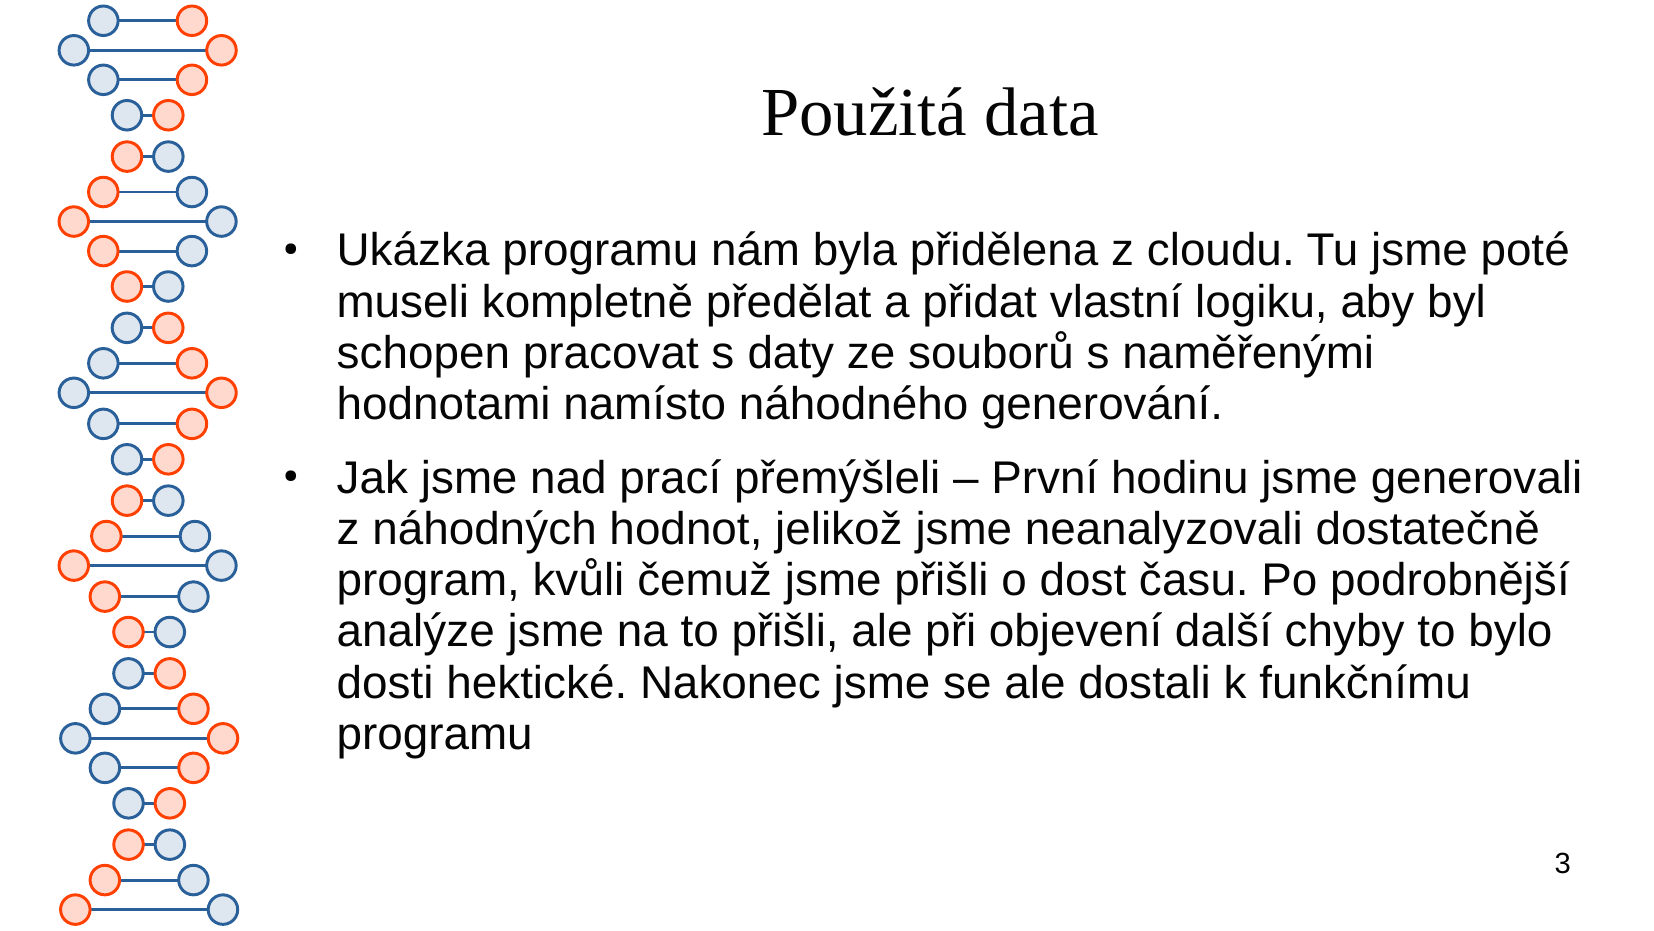

# Použitá data
Ukázka programu nám byla přidělena z cloudu. Tu jsme poté museli kompletně předělat a přidat vlastní logiku, aby byl schopen pracovat s daty ze souborů s naměřenými hodnotami namísto náhodného generování.
Jak jsme nad prací přemýšleli – První hodinu jsme generovali z náhodných hodnot, jelikož jsme neanalyzovali dostatečně program, kvůli čemuž jsme přišli o dost času. Po podrobnější analýze jsme na to přišli, ale při objevení další chyby to bylo dosti hektické. Nakonec jsme se ale dostali k funkčnímu programu
3